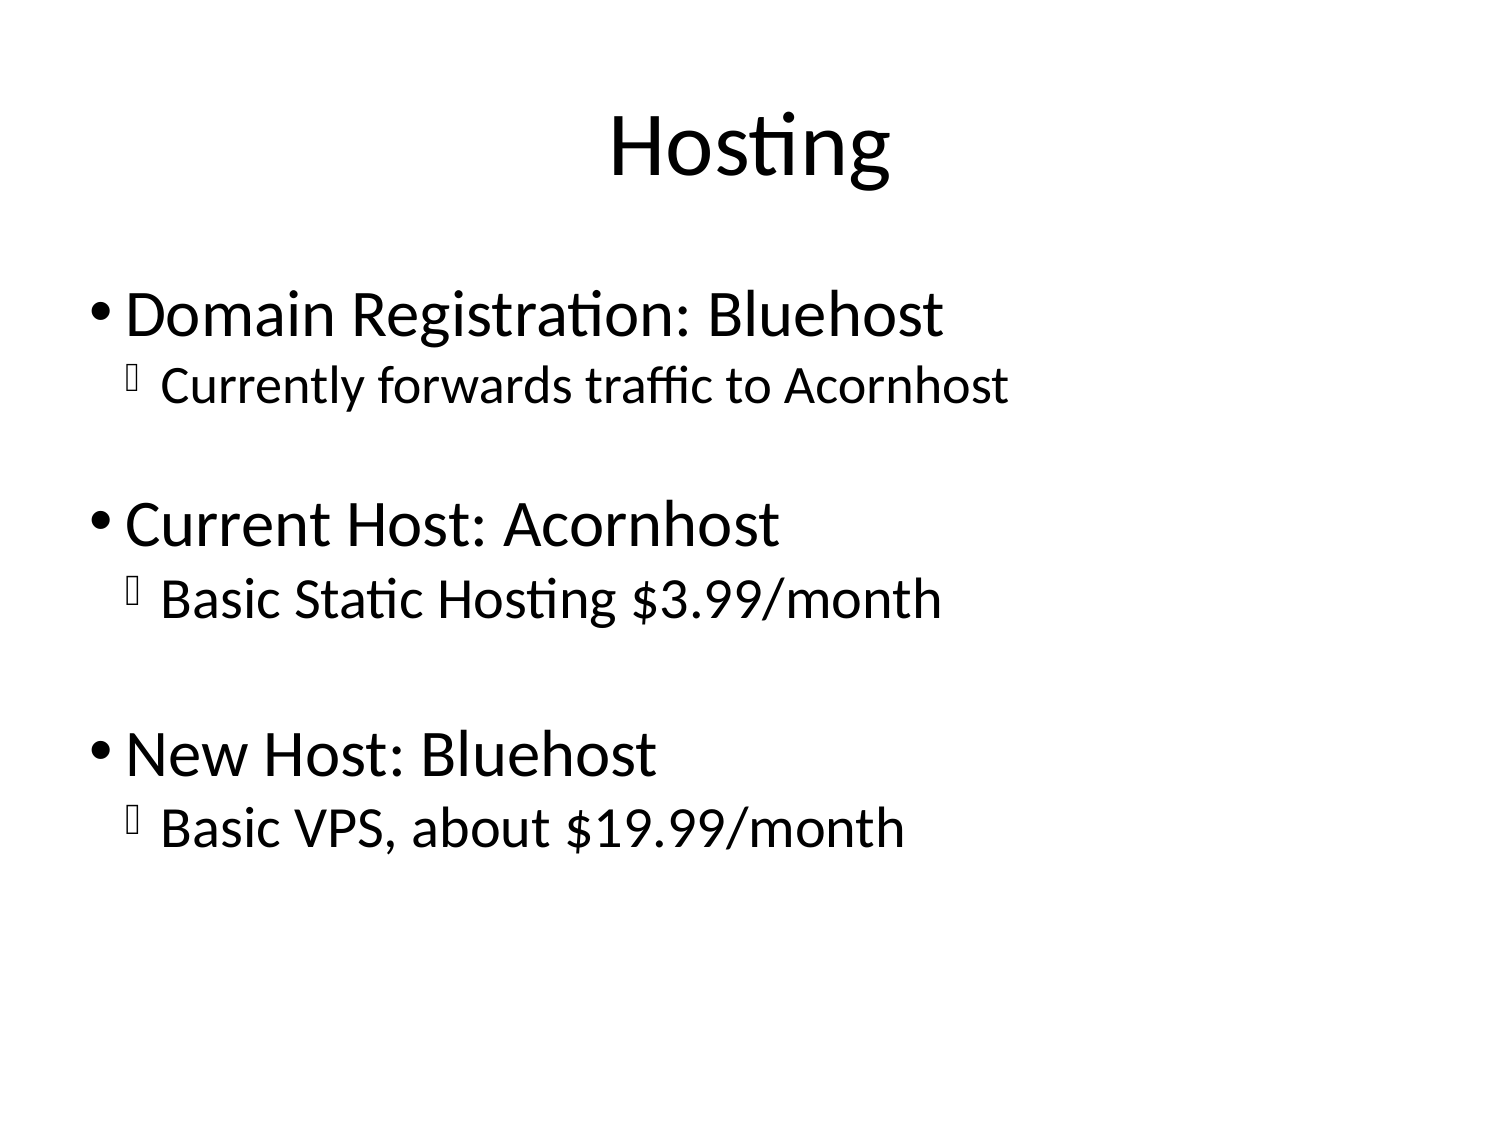

Hosting
Domain Registration: Bluehost
Currently forwards traffic to Acornhost
Current Host: Acornhost
Basic Static Hosting $3.99/month
New Host: Bluehost
Basic VPS, about $19.99/month